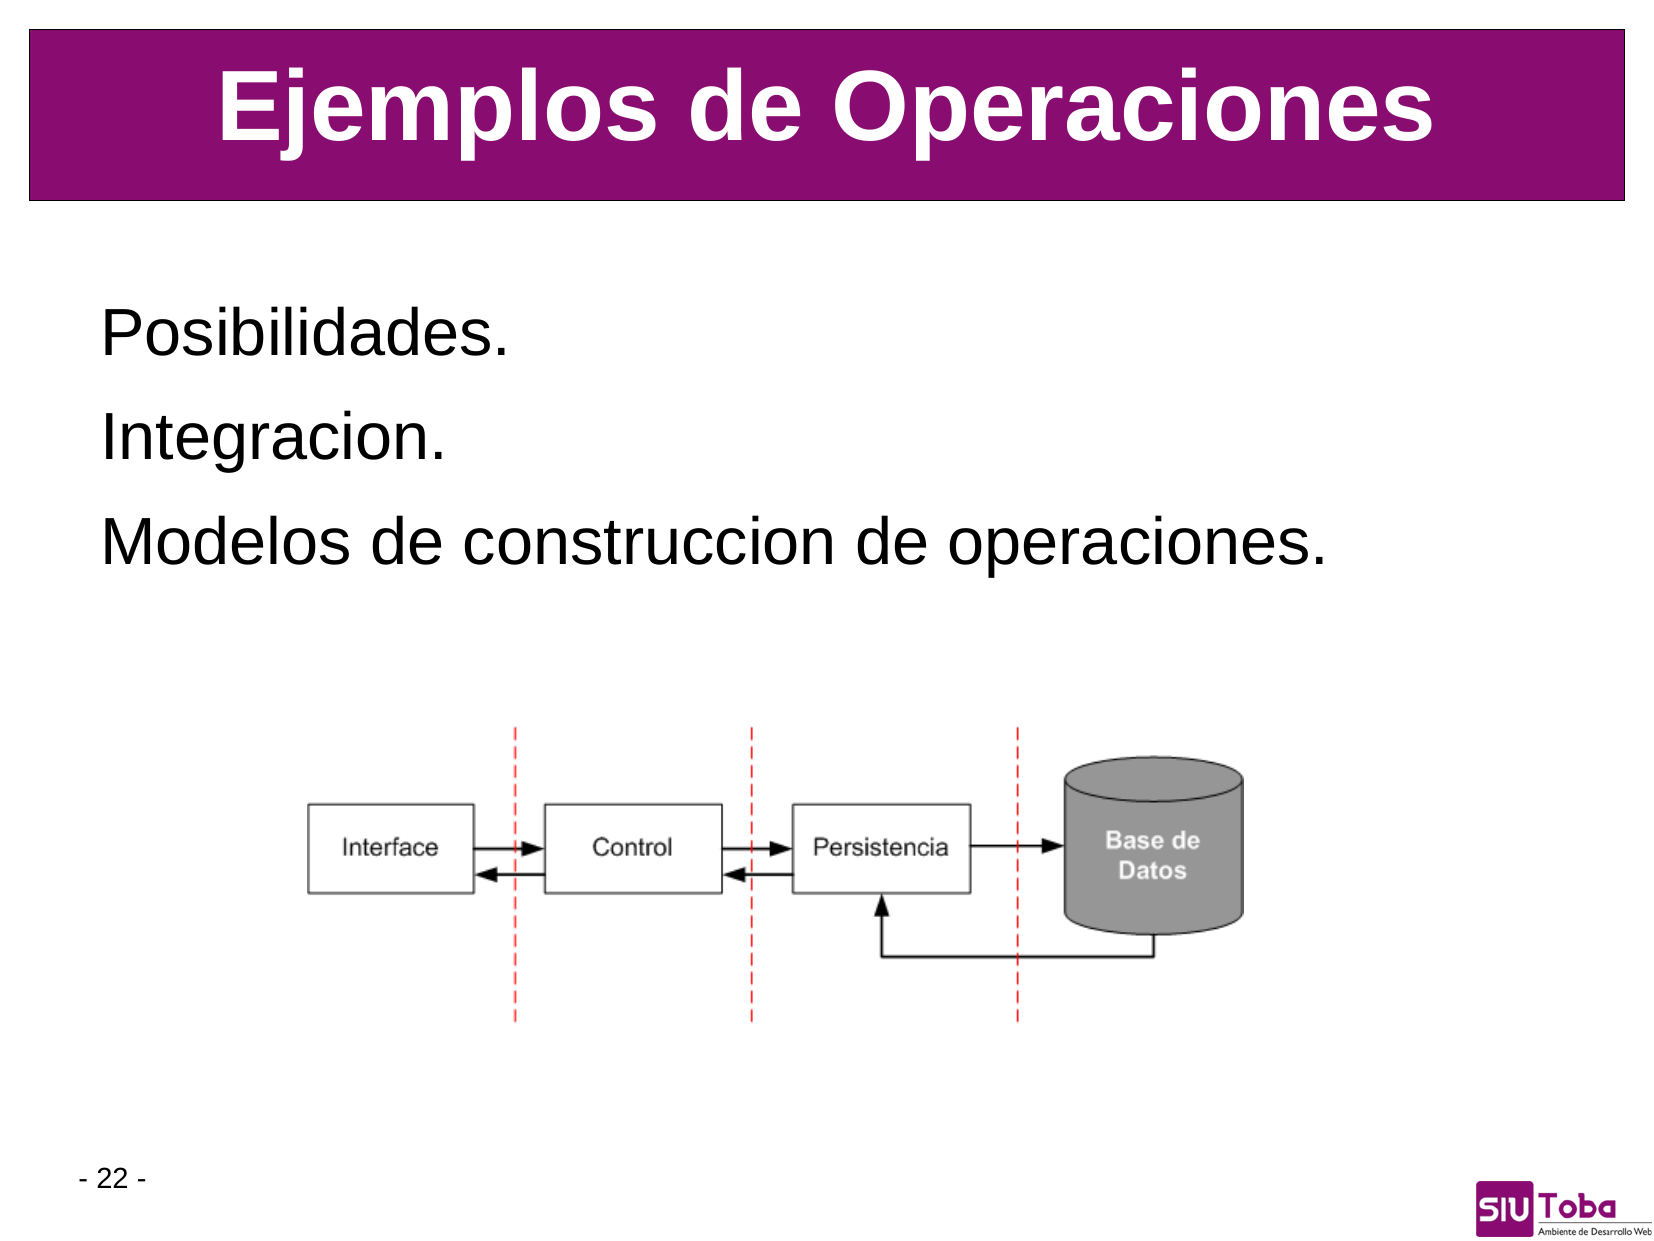

# Ejemplos de Operaciones
Posibilidades.
Integracion.
Modelos de construccion de operaciones.
22